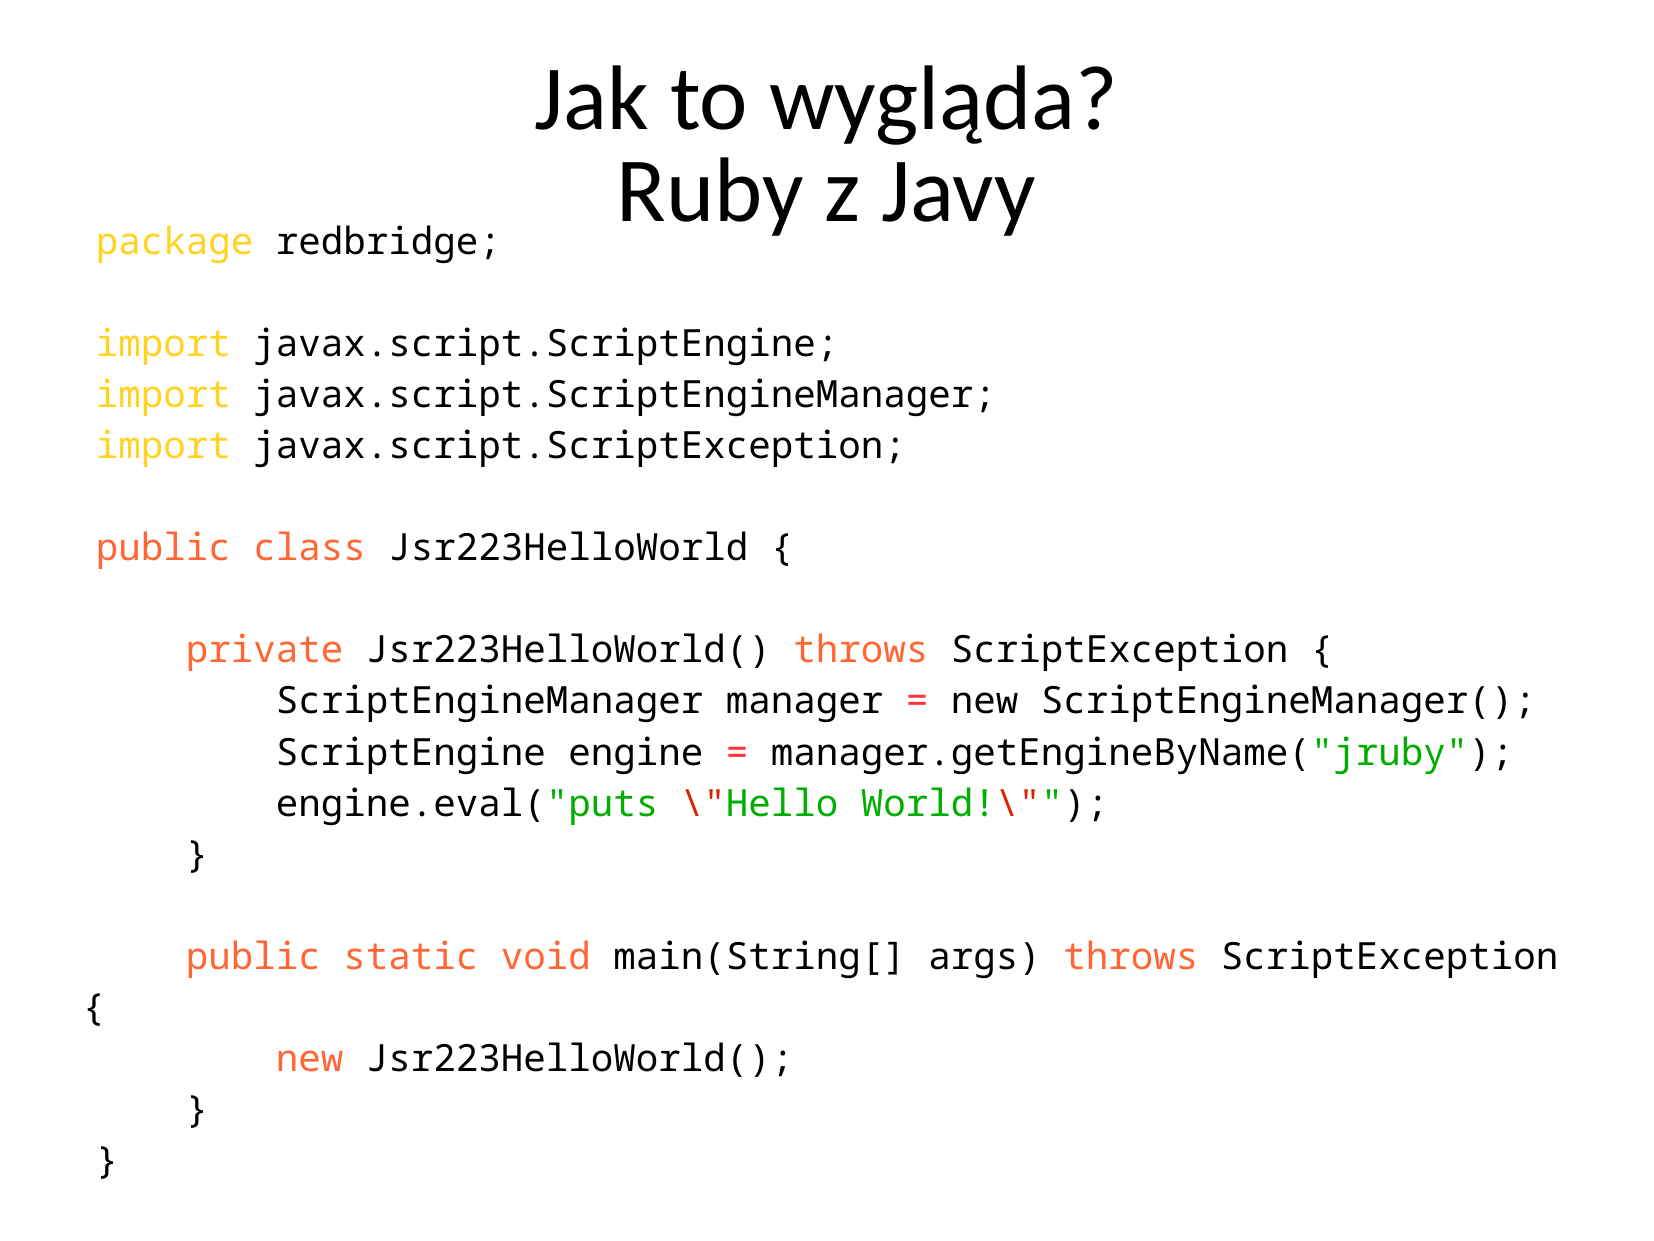

# Jak to wygląda? Ruby z Javy
package redbridge;
import javax.script.ScriptEngine;
import javax.script.ScriptEngineManager;
import javax.script.ScriptException;
public class Jsr223HelloWorld {
 private Jsr223HelloWorld() throws ScriptException {
 ScriptEngineManager manager = new ScriptEngineManager();
 ScriptEngine engine = manager.getEngineByName("jruby");
 engine.eval("puts \"Hello World!\"");
 }
 public static void main(String[] args) throws ScriptException {
 new Jsr223HelloWorld();
 }
}